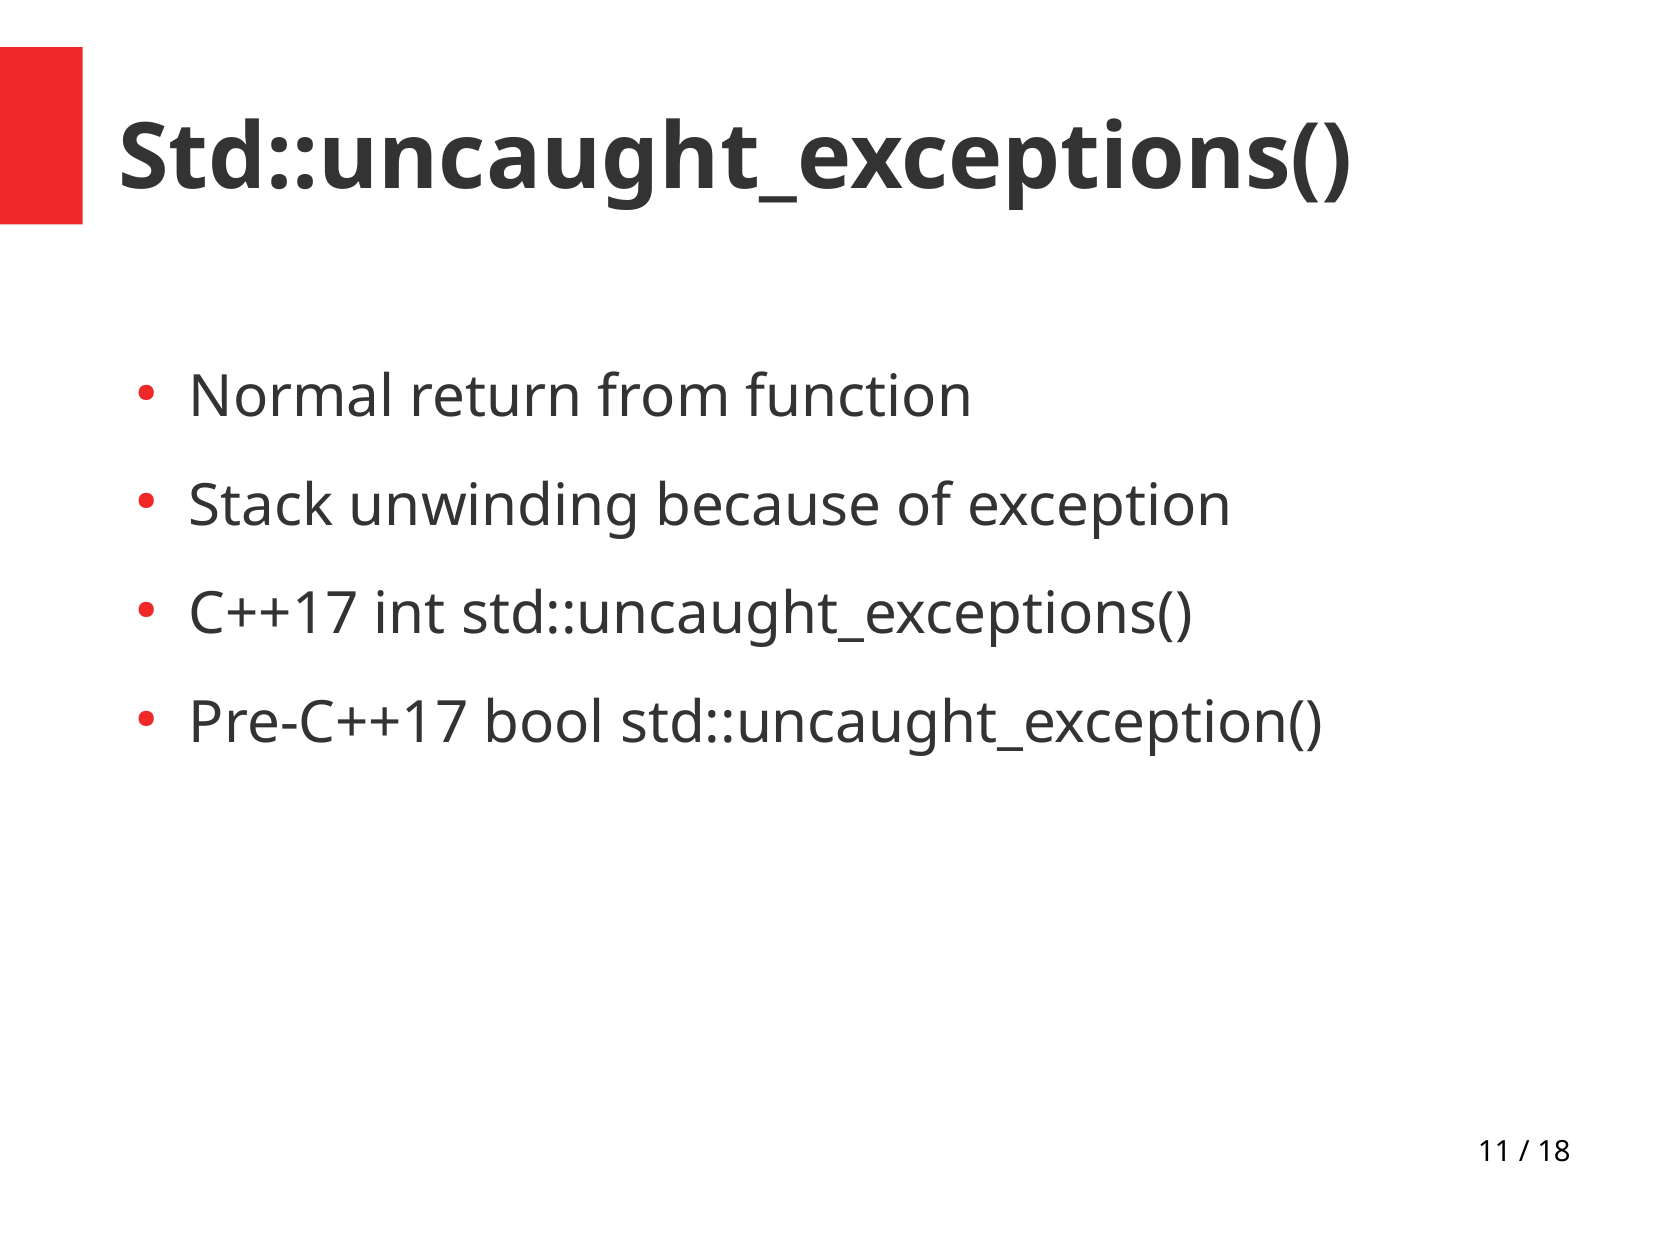

# Std::uncaught_exceptions()
Normal return from function
Stack unwinding because of exception
C++17 int std::uncaught_exceptions()
Pre-C++17 bool std::uncaught_exception()
11